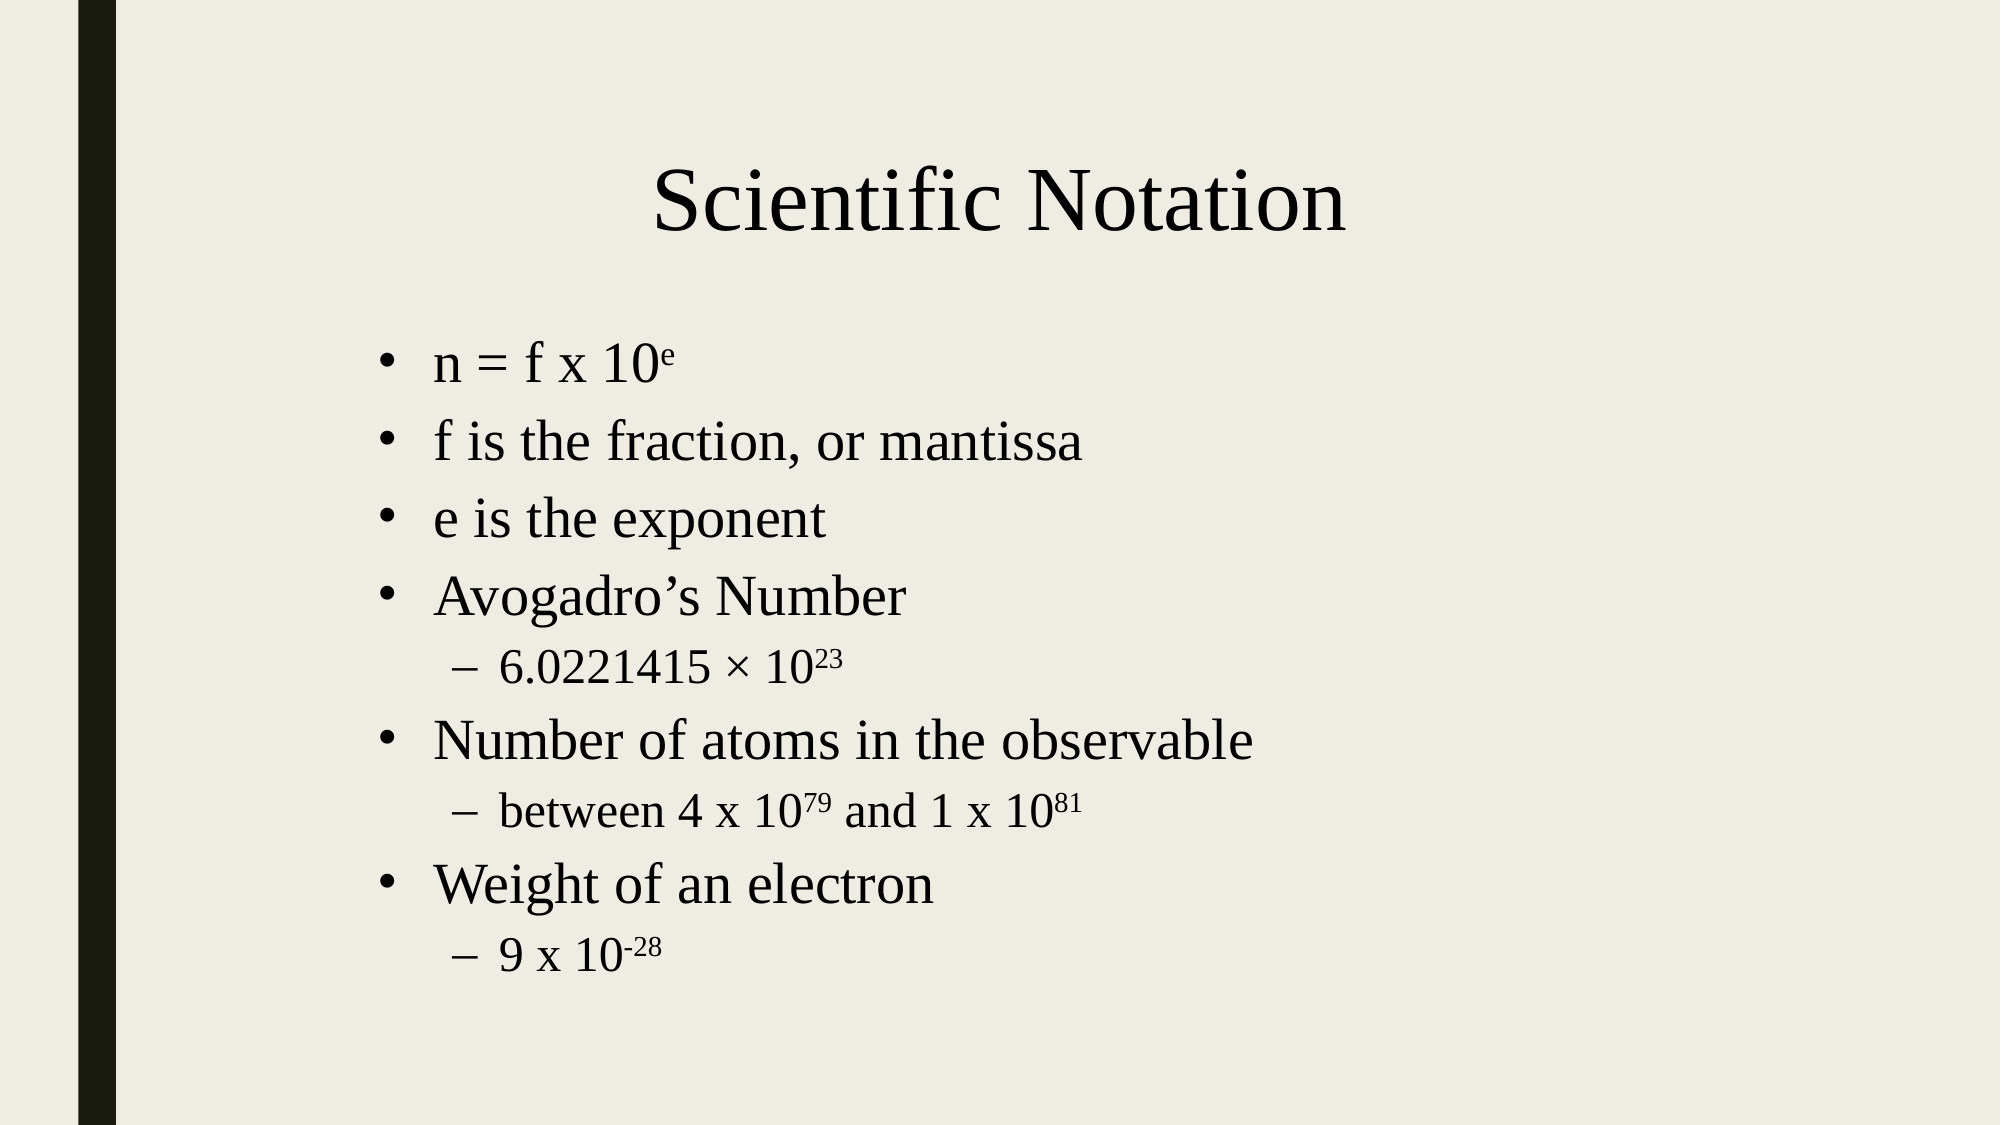

Scientific Notation
n = f x 10e
f is the fraction, or mantissa
e is the exponent
Avogadro’s Number
6.0221415 × 1023
Number of atoms in the observable
between 4 x 1079 and 1 x 1081
Weight of an electron
9 x 10-28